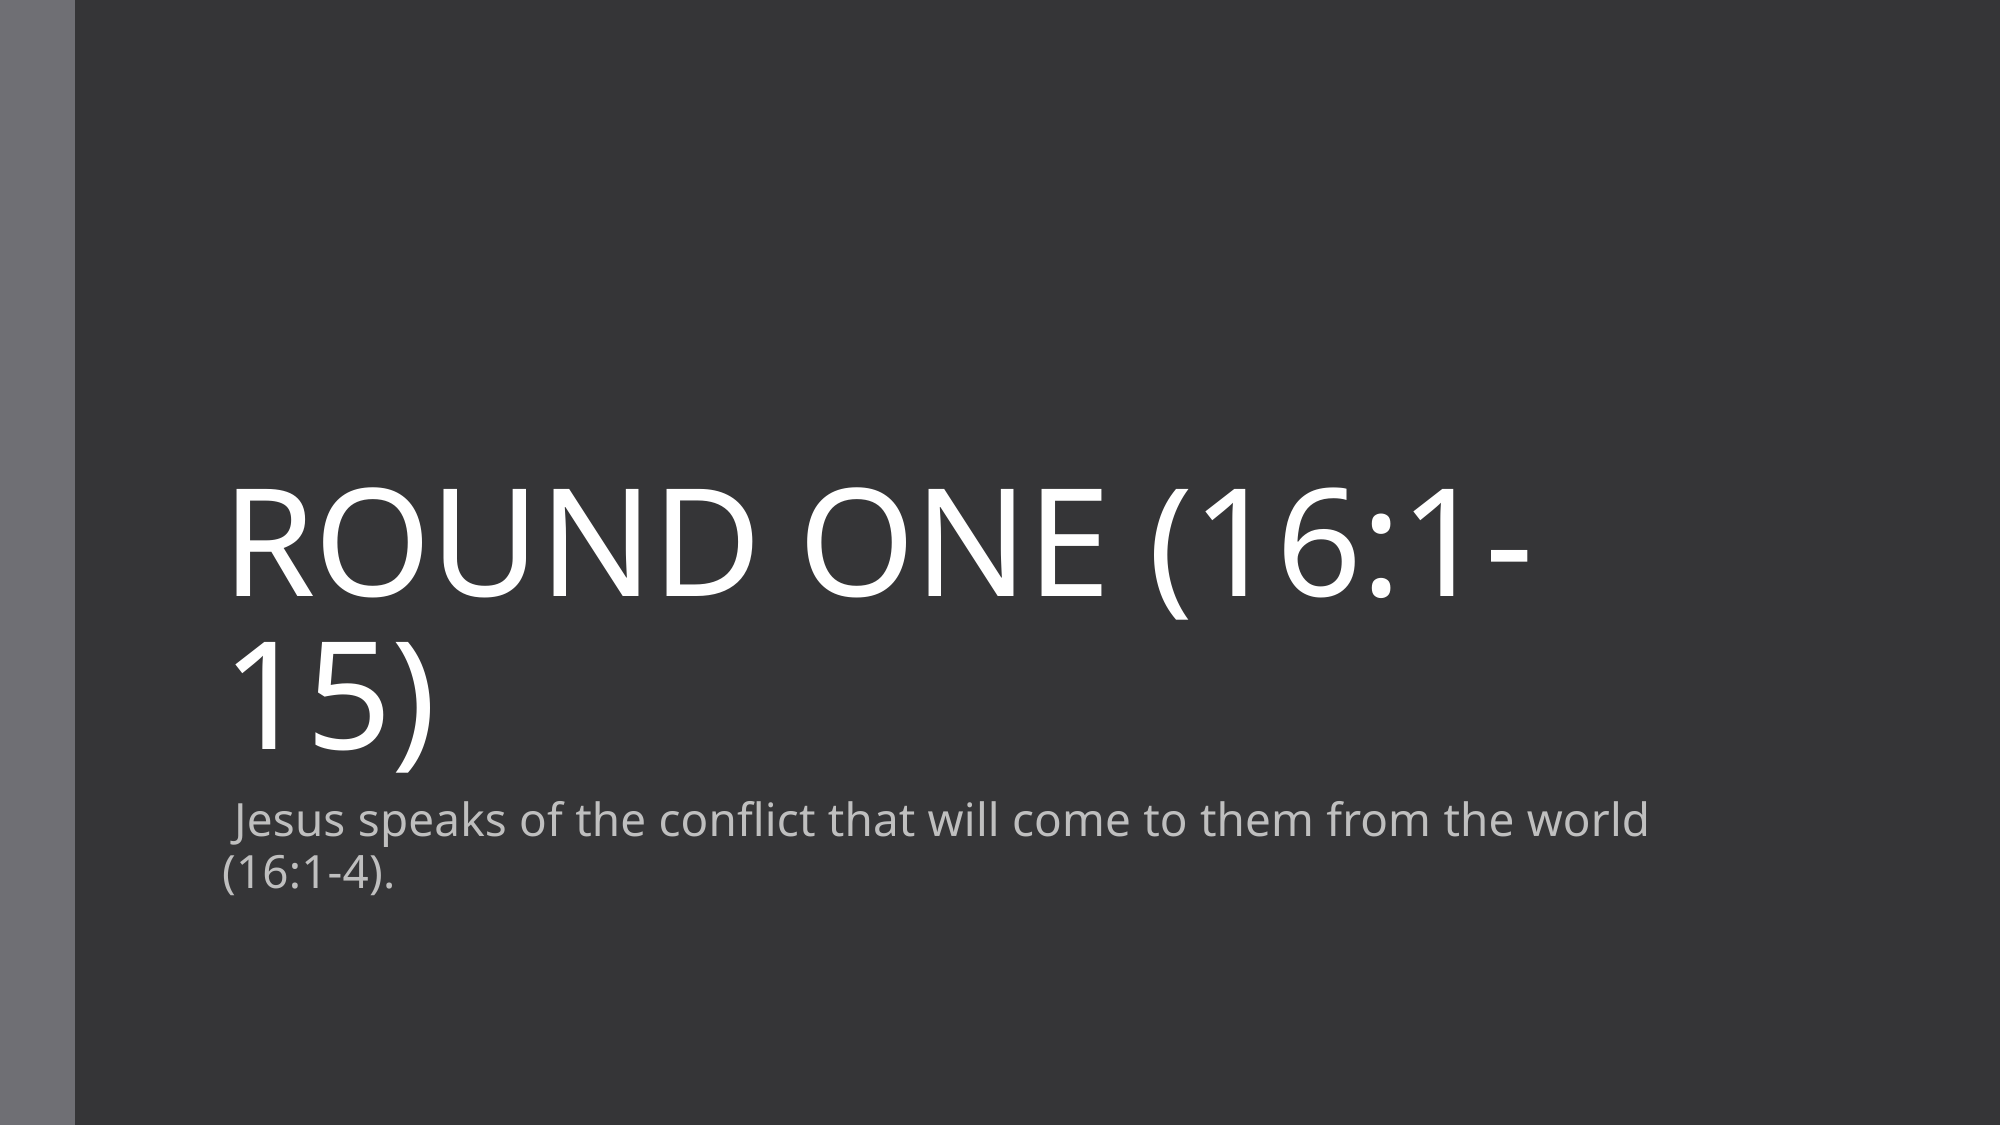

# ROUND ONE (16:1-15)
 Jesus speaks of the conflict that will come to them from the world (16:1-4).